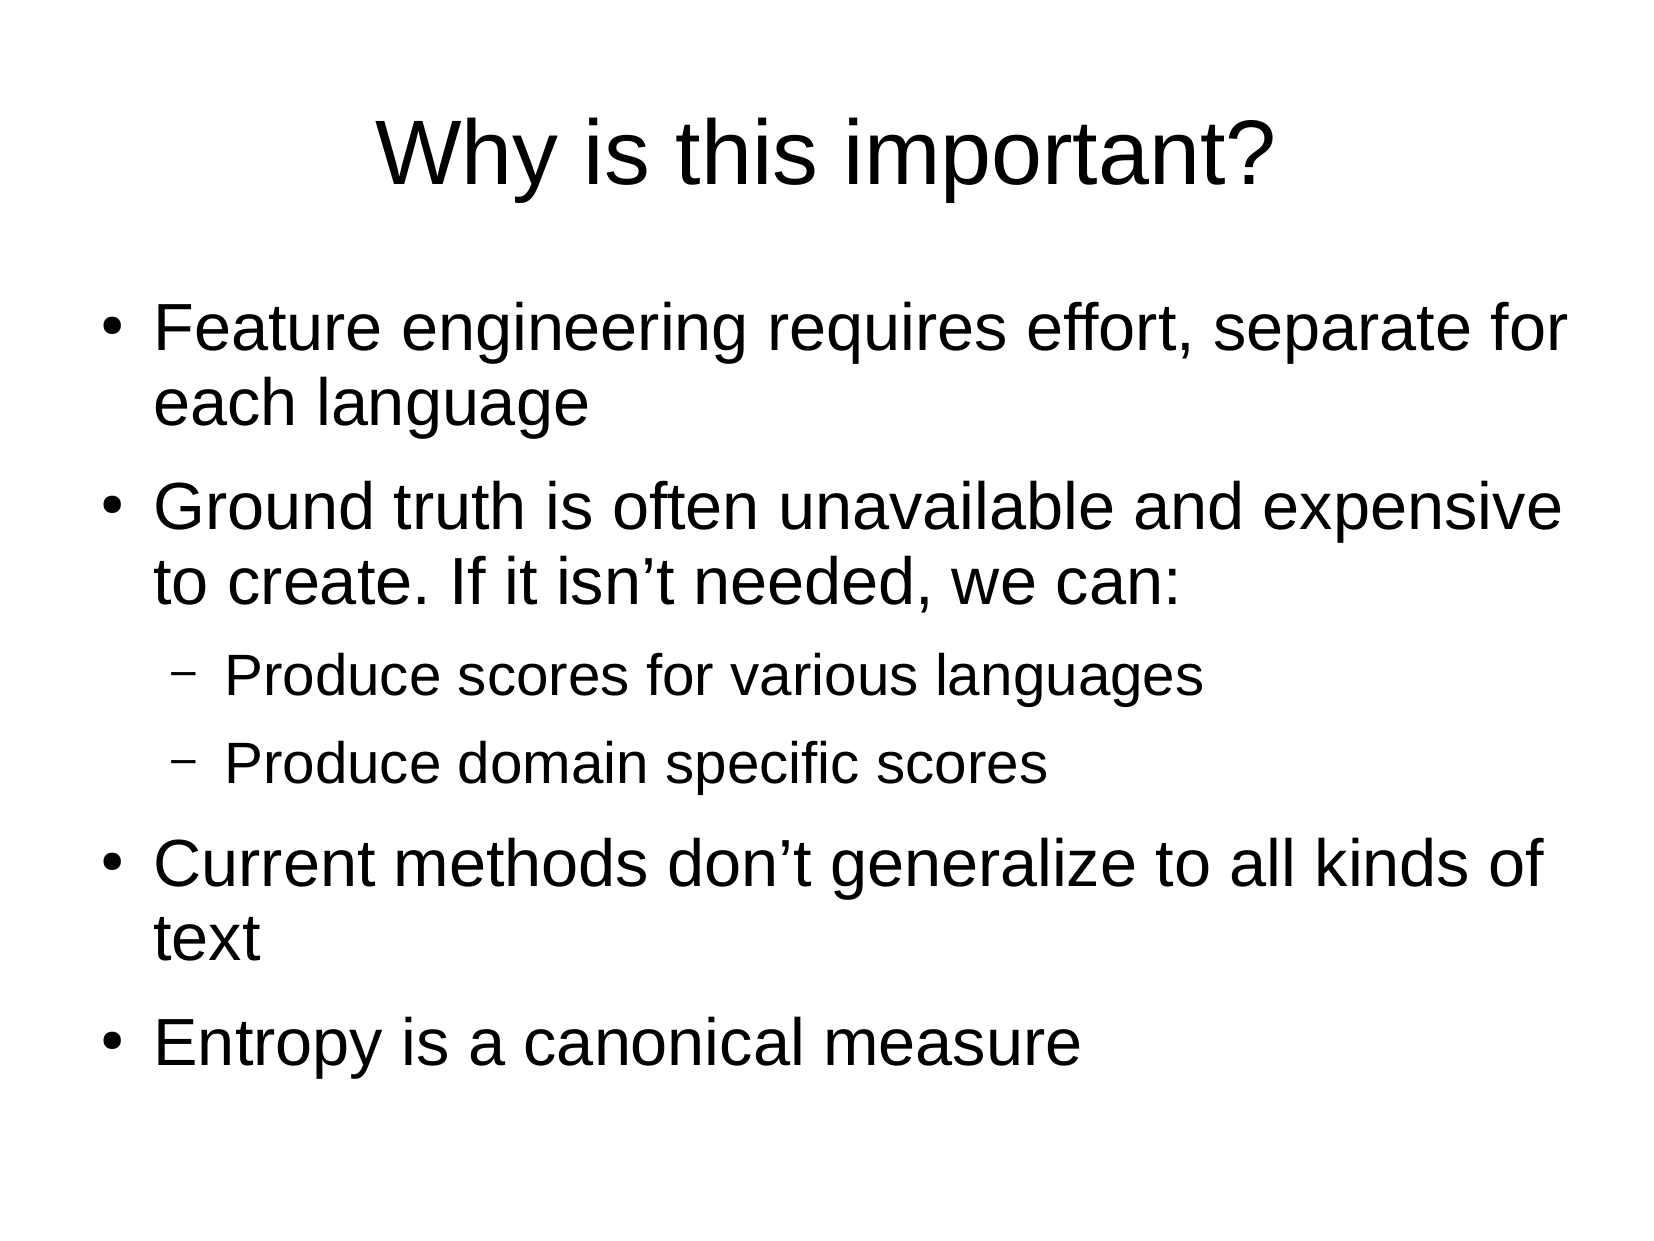

# Why is this important?
Feature engineering requires effort, separate for each language
Ground truth is often unavailable and expensive to create. If it isn’t needed, we can:
Produce scores for various languages
Produce domain specific scores
Current methods don’t generalize to all kinds of text
Entropy is a canonical measure